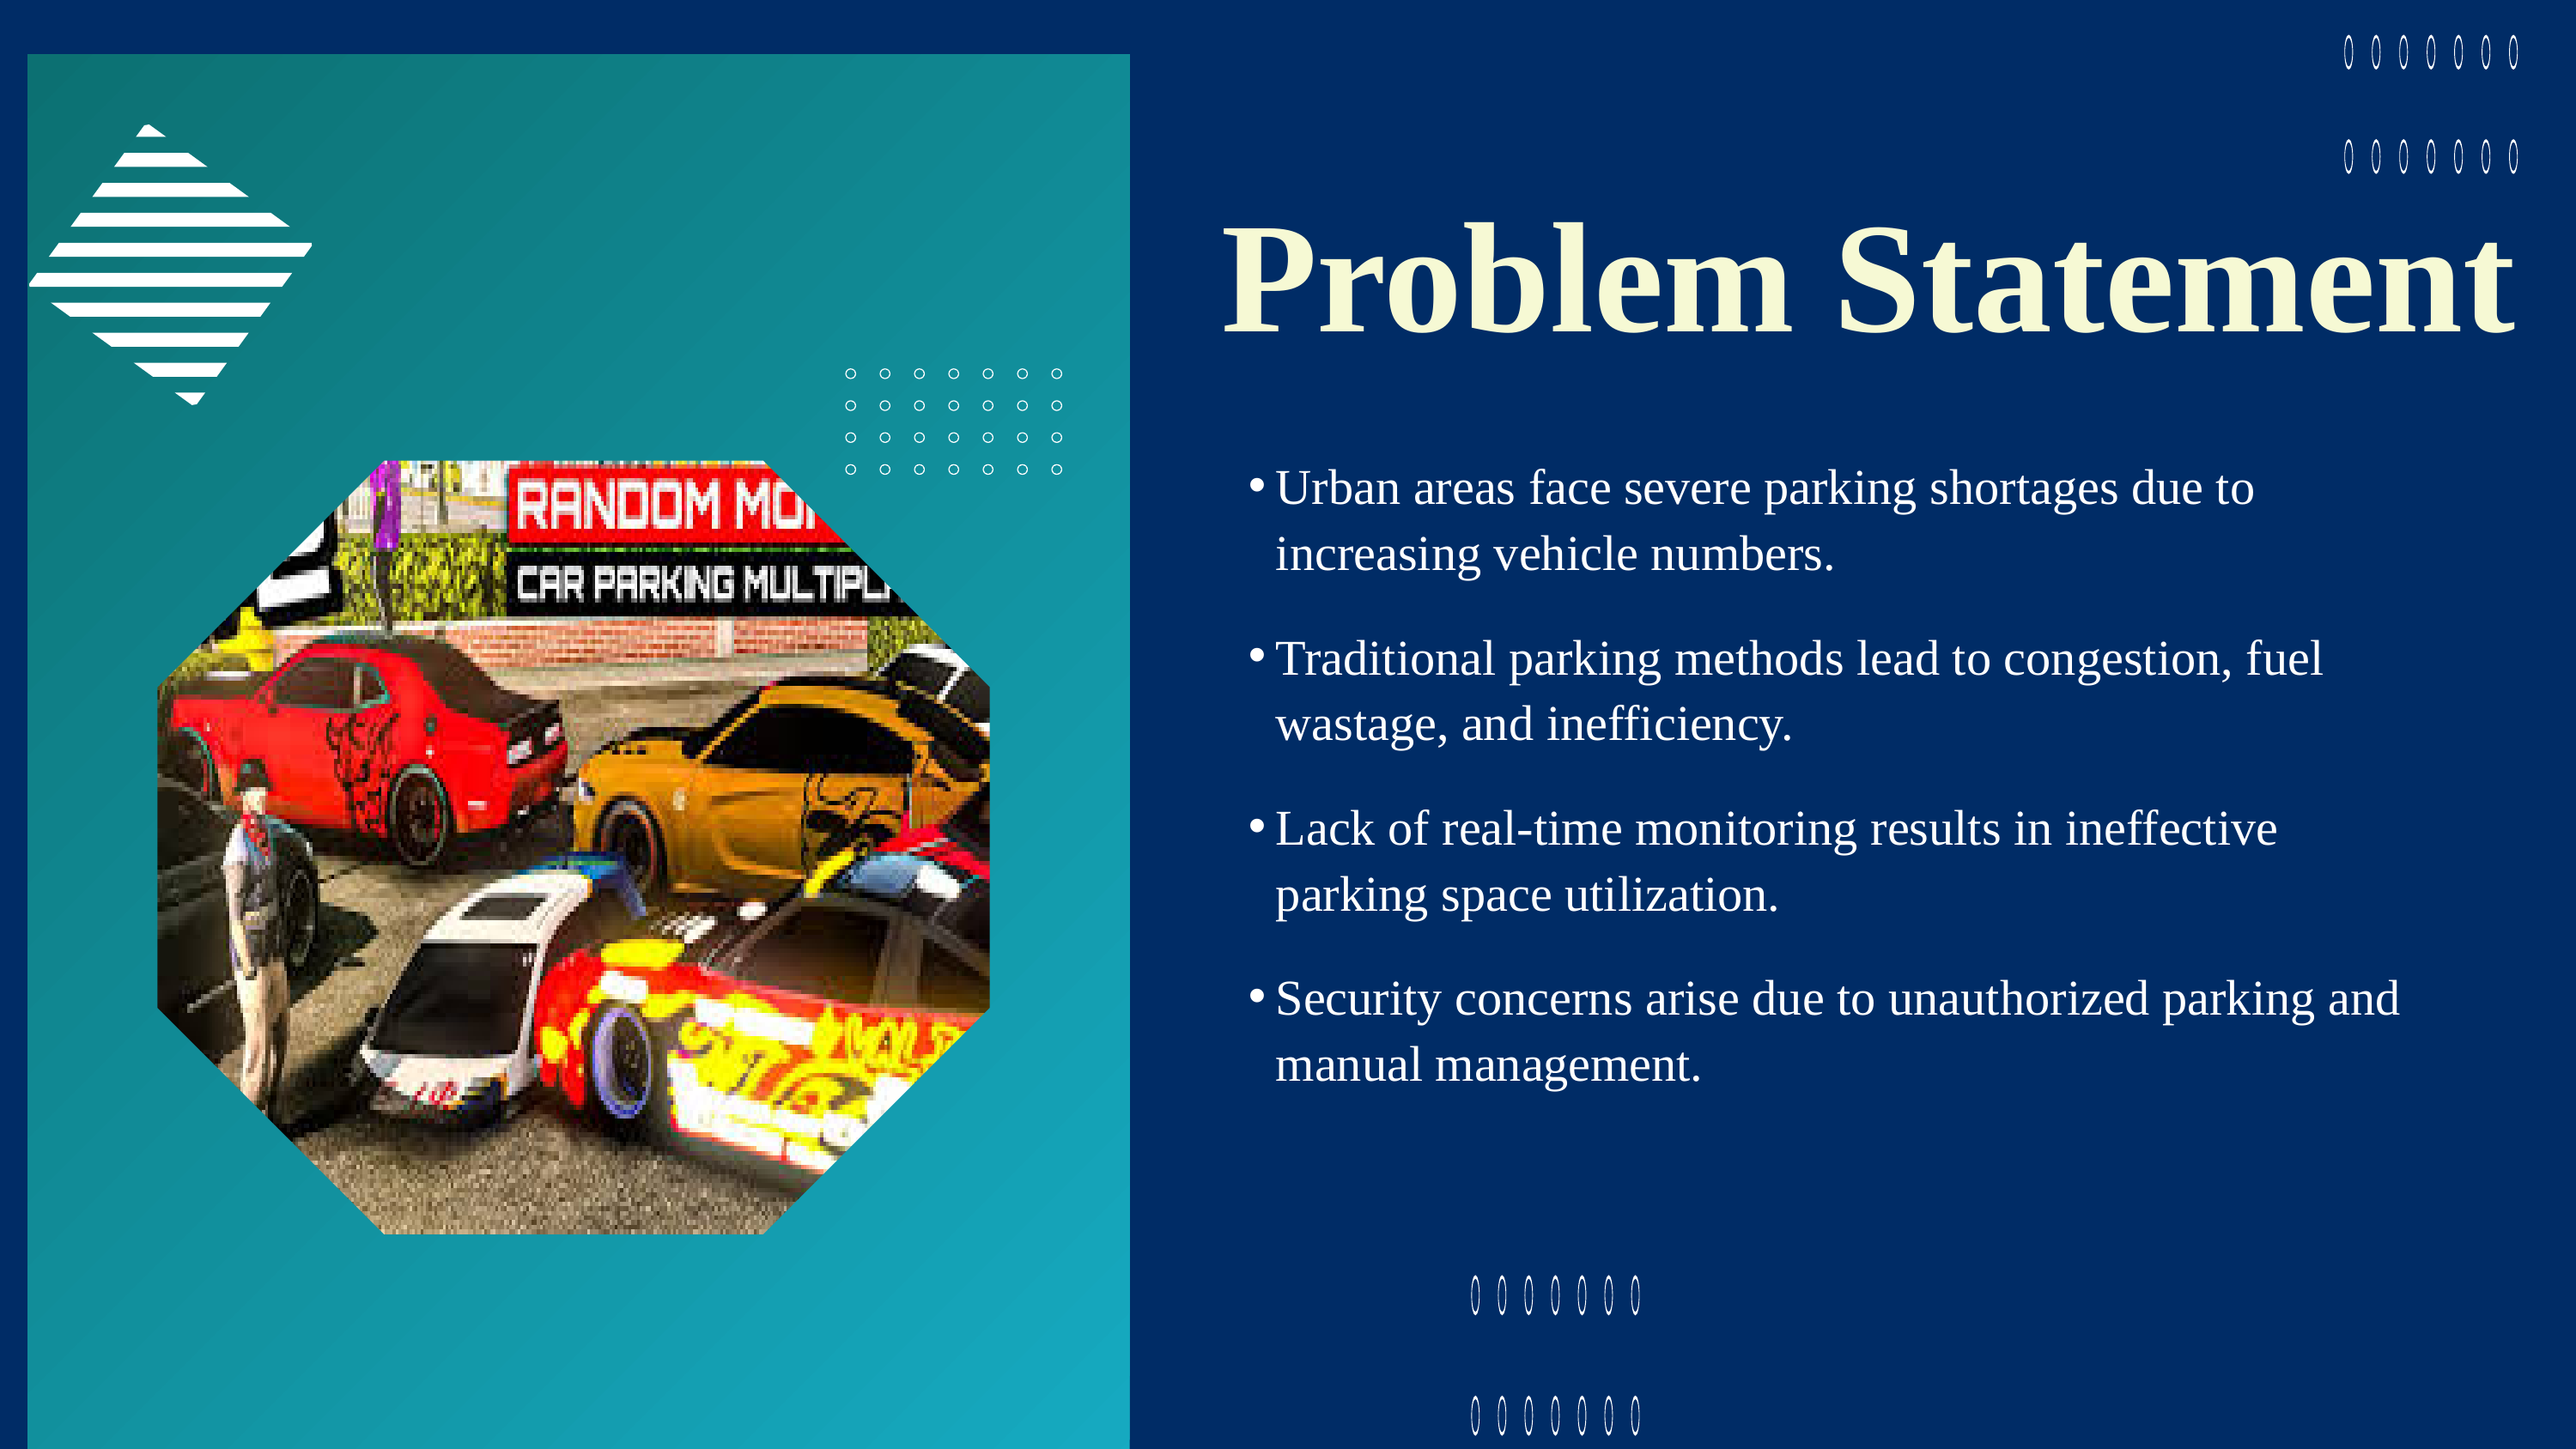

Problem Statement
Urban areas face severe parking shortages due to increasing vehicle numbers.
Traditional parking methods lead to congestion, fuel wastage, and inefficiency.
Lack of real-time monitoring results in ineffective parking space utilization.
Security concerns arise due to unauthorized parking and manual management.